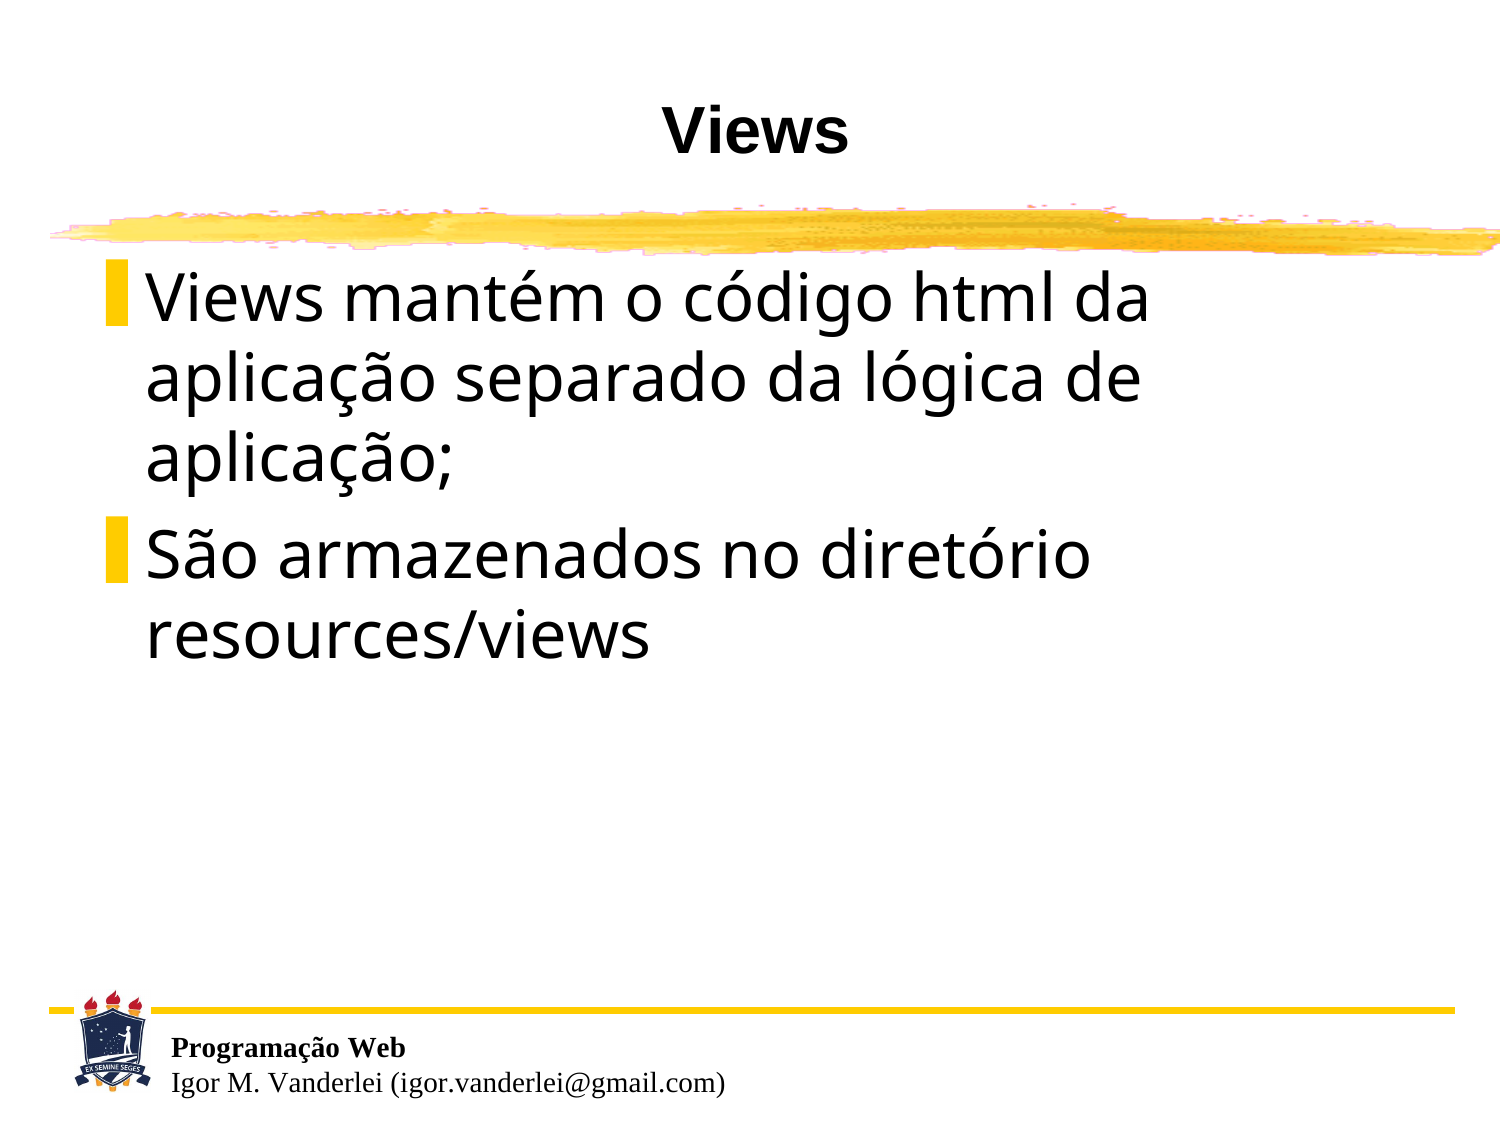

# Views
Views mantém o código html da aplicação separado da lógica de aplicação;
São armazenados no diretório resources/views